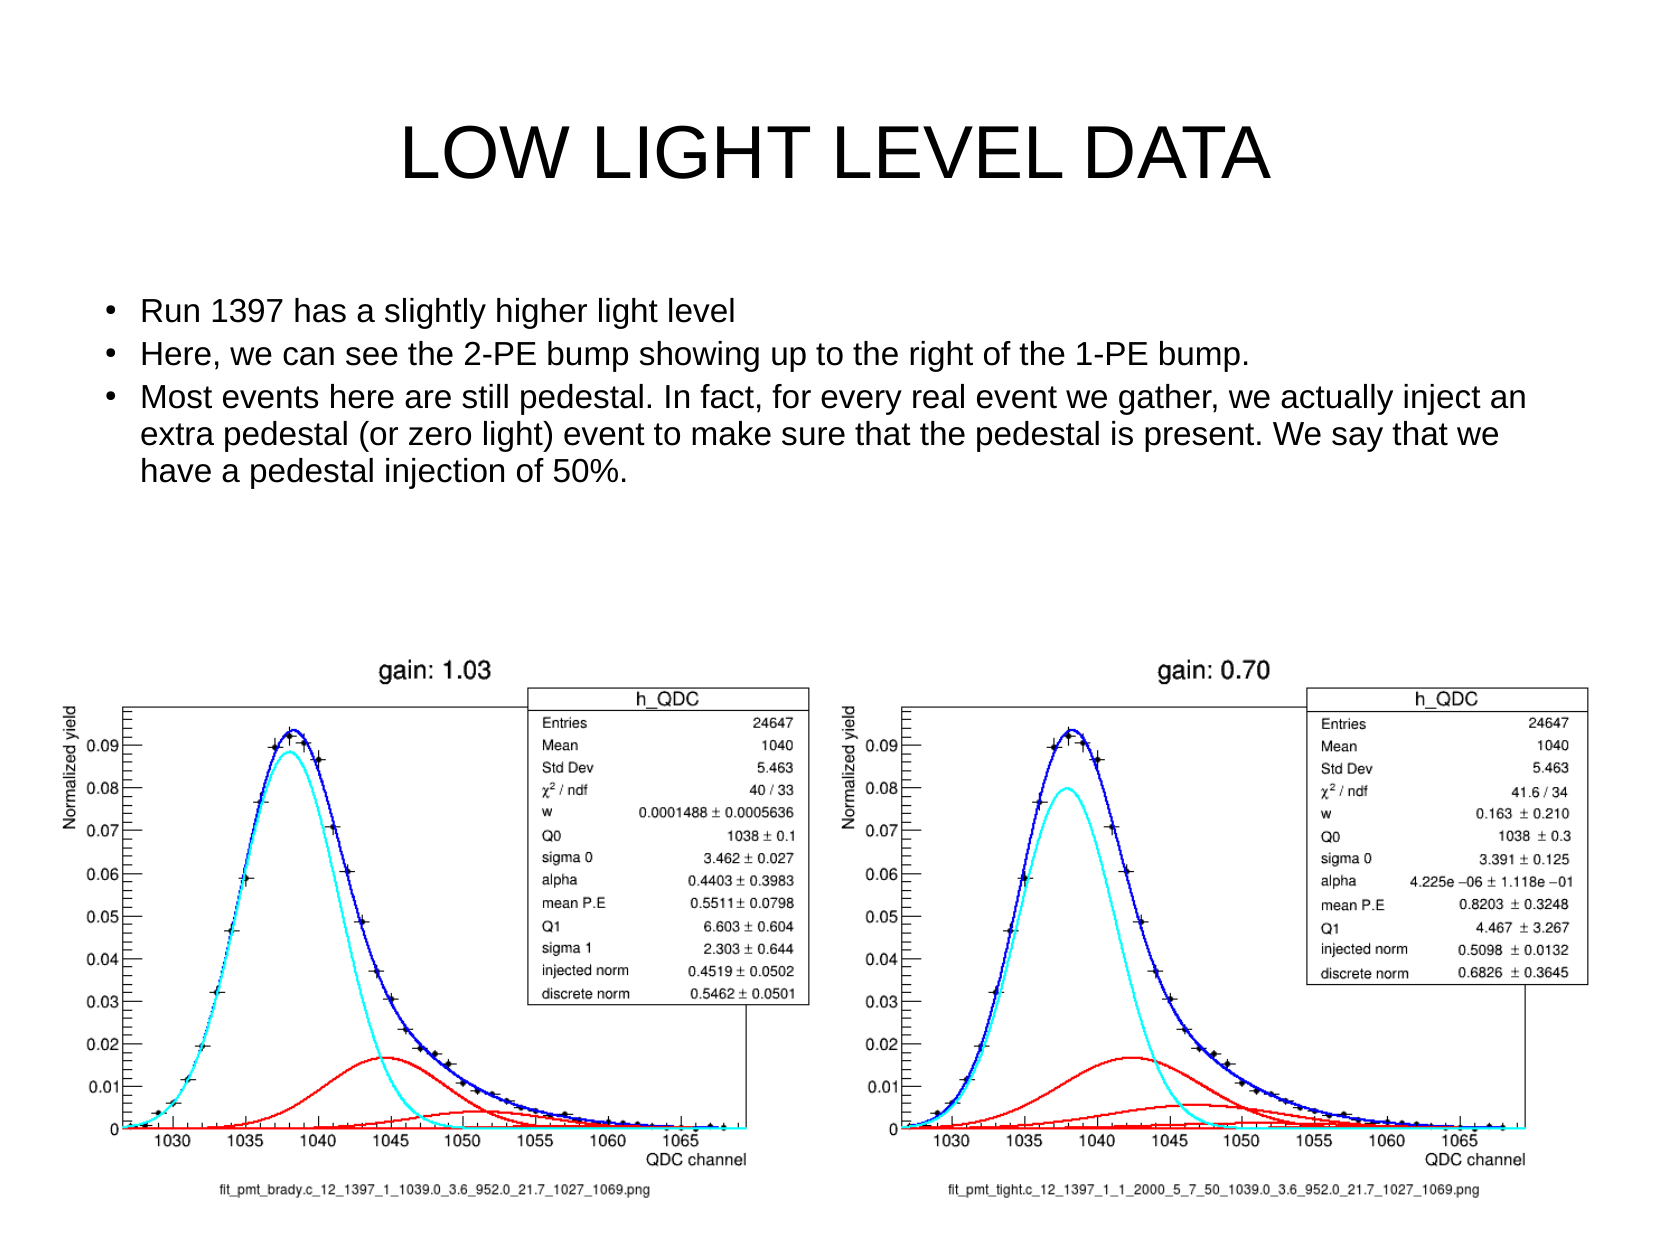

# LOW LIGHT LEVEL DATA
Run 1397 has a slightly higher light level
Here, we can see the 2-PE bump showing up to the right of the 1-PE bump.
Most events here are still pedestal. In fact, for every real event we gather, we actually inject an extra pedestal (or zero light) event to make sure that the pedestal is present. We say that we have a pedestal injection of 50%.